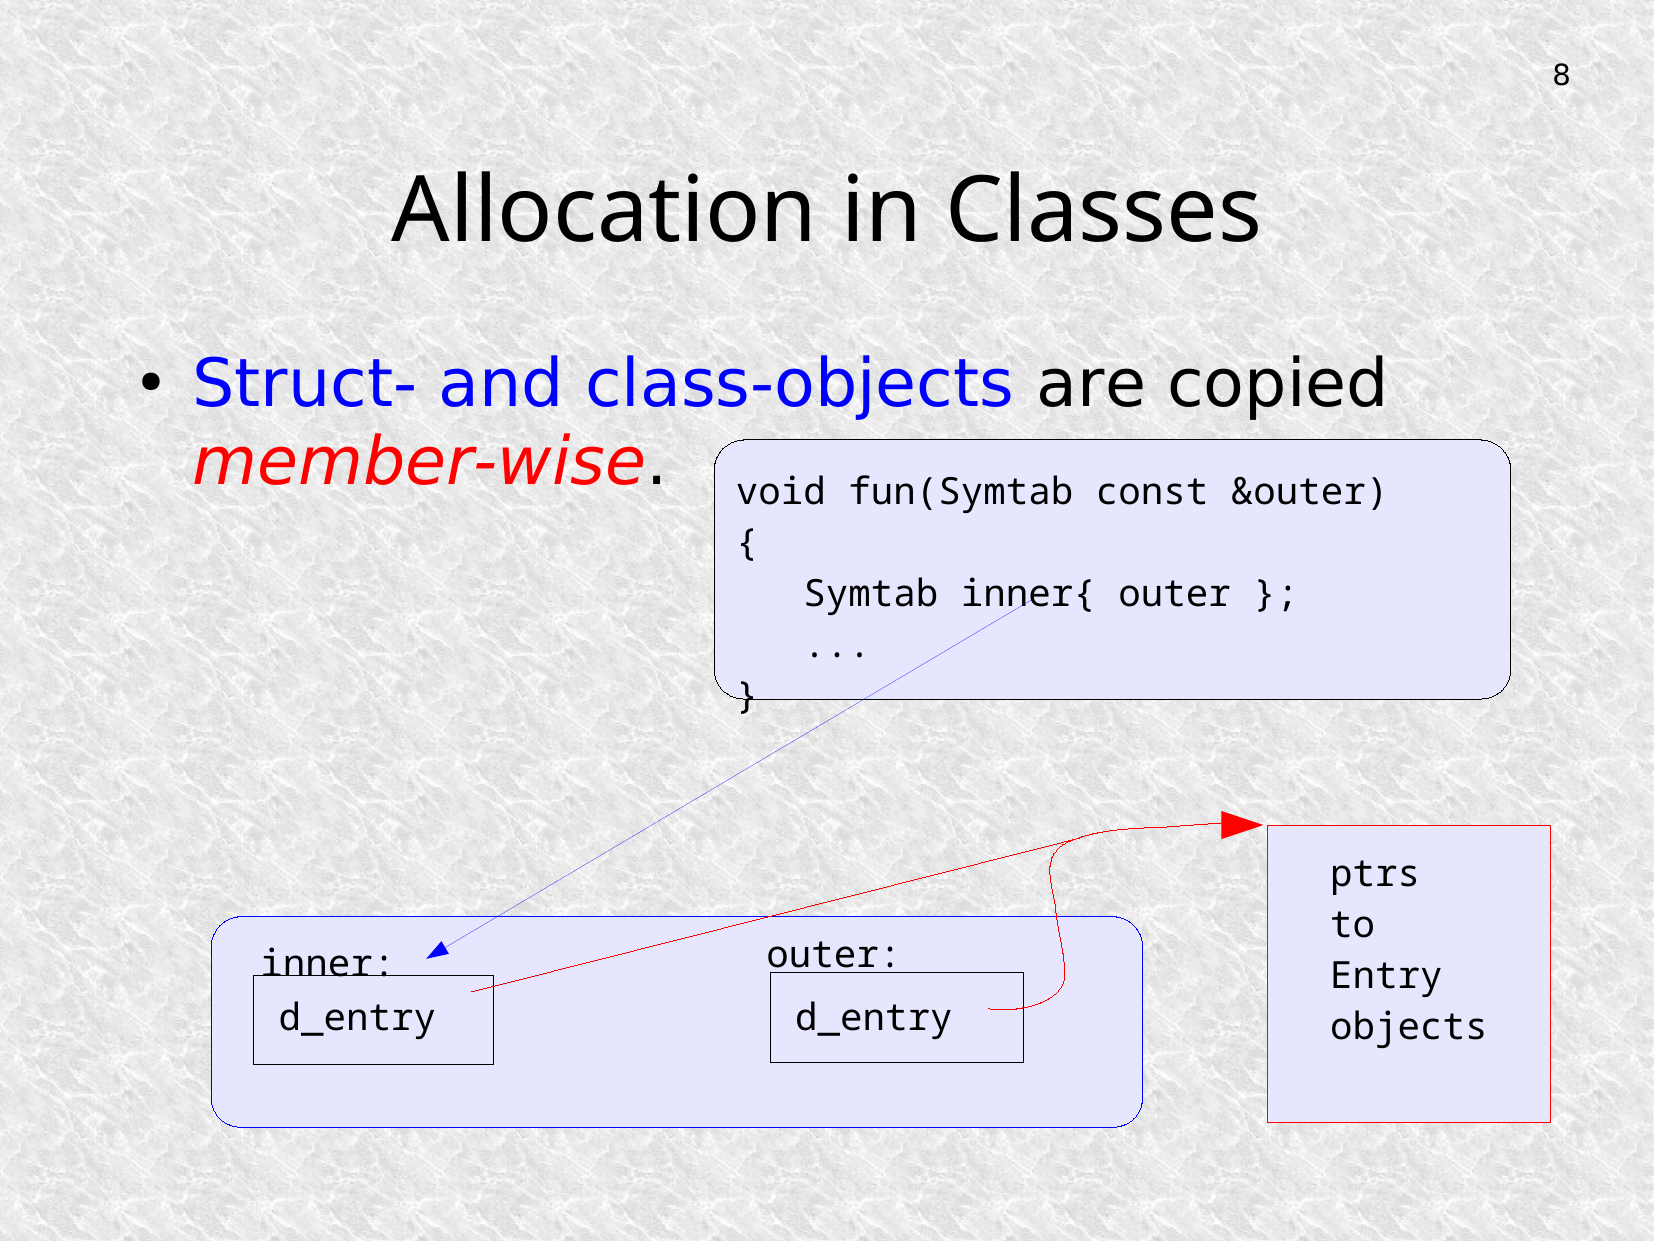

8
# Allocation in Classes
Struct- and class-objects are copied
member-wise.
void fun(Symtab const &outer)
{
 Symtab inner{ outer };
 ...
}
ptrs
to
Entry
objects
outer:
inner:
d_entry					d_entry